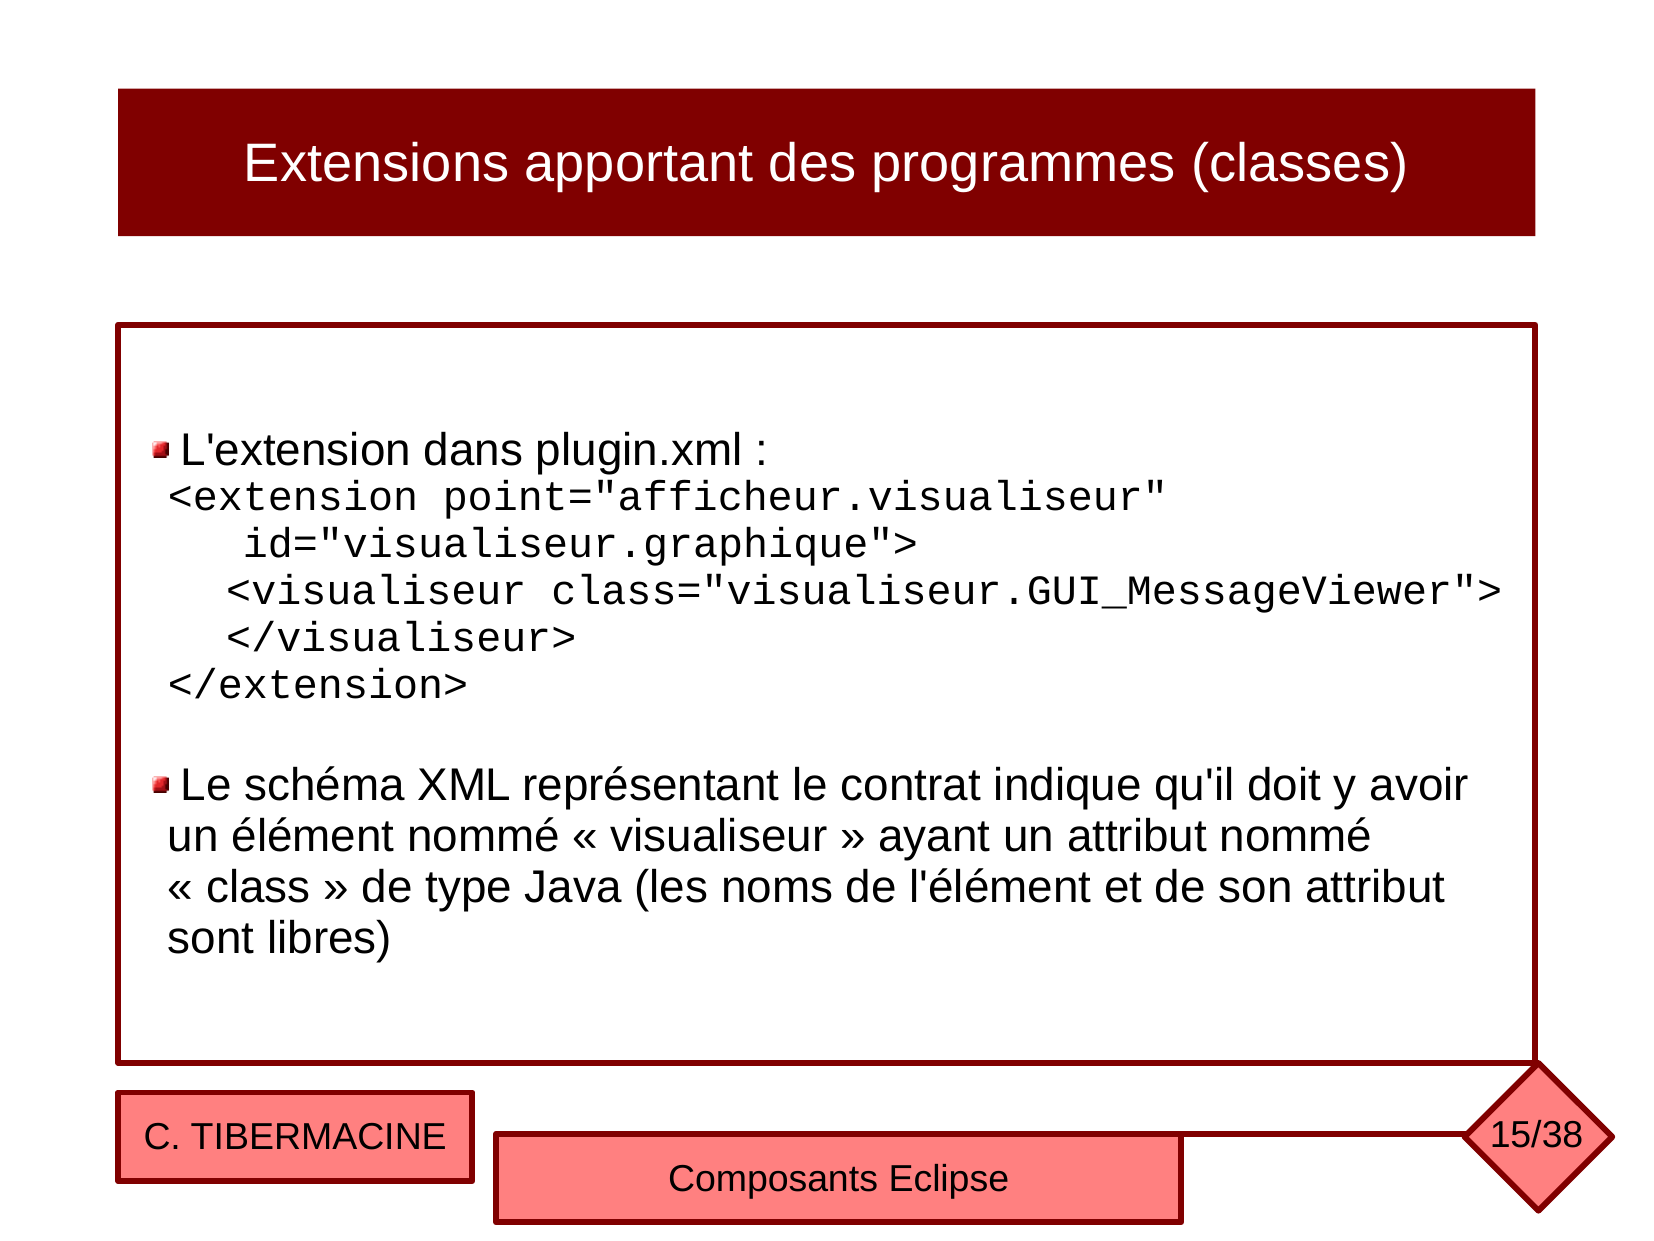

Extensions apportant des programmes (classes)
 L'extension dans plugin.xml :
<extension point="afficheur.visualiseur"
 id="visualiseur.graphique">
	<visualiseur class="visualiseur.GUI_MessageViewer">
	</visualiseur>
</extension>
 Le schéma XML représentant le contrat indique qu'il doit y avoir
un élément nommé « visualiseur » ayant un attribut nommé
« class » de type Java (les noms de l'élément et de son attribut
sont libres)
C. TIBERMACINE
Composants Eclipse